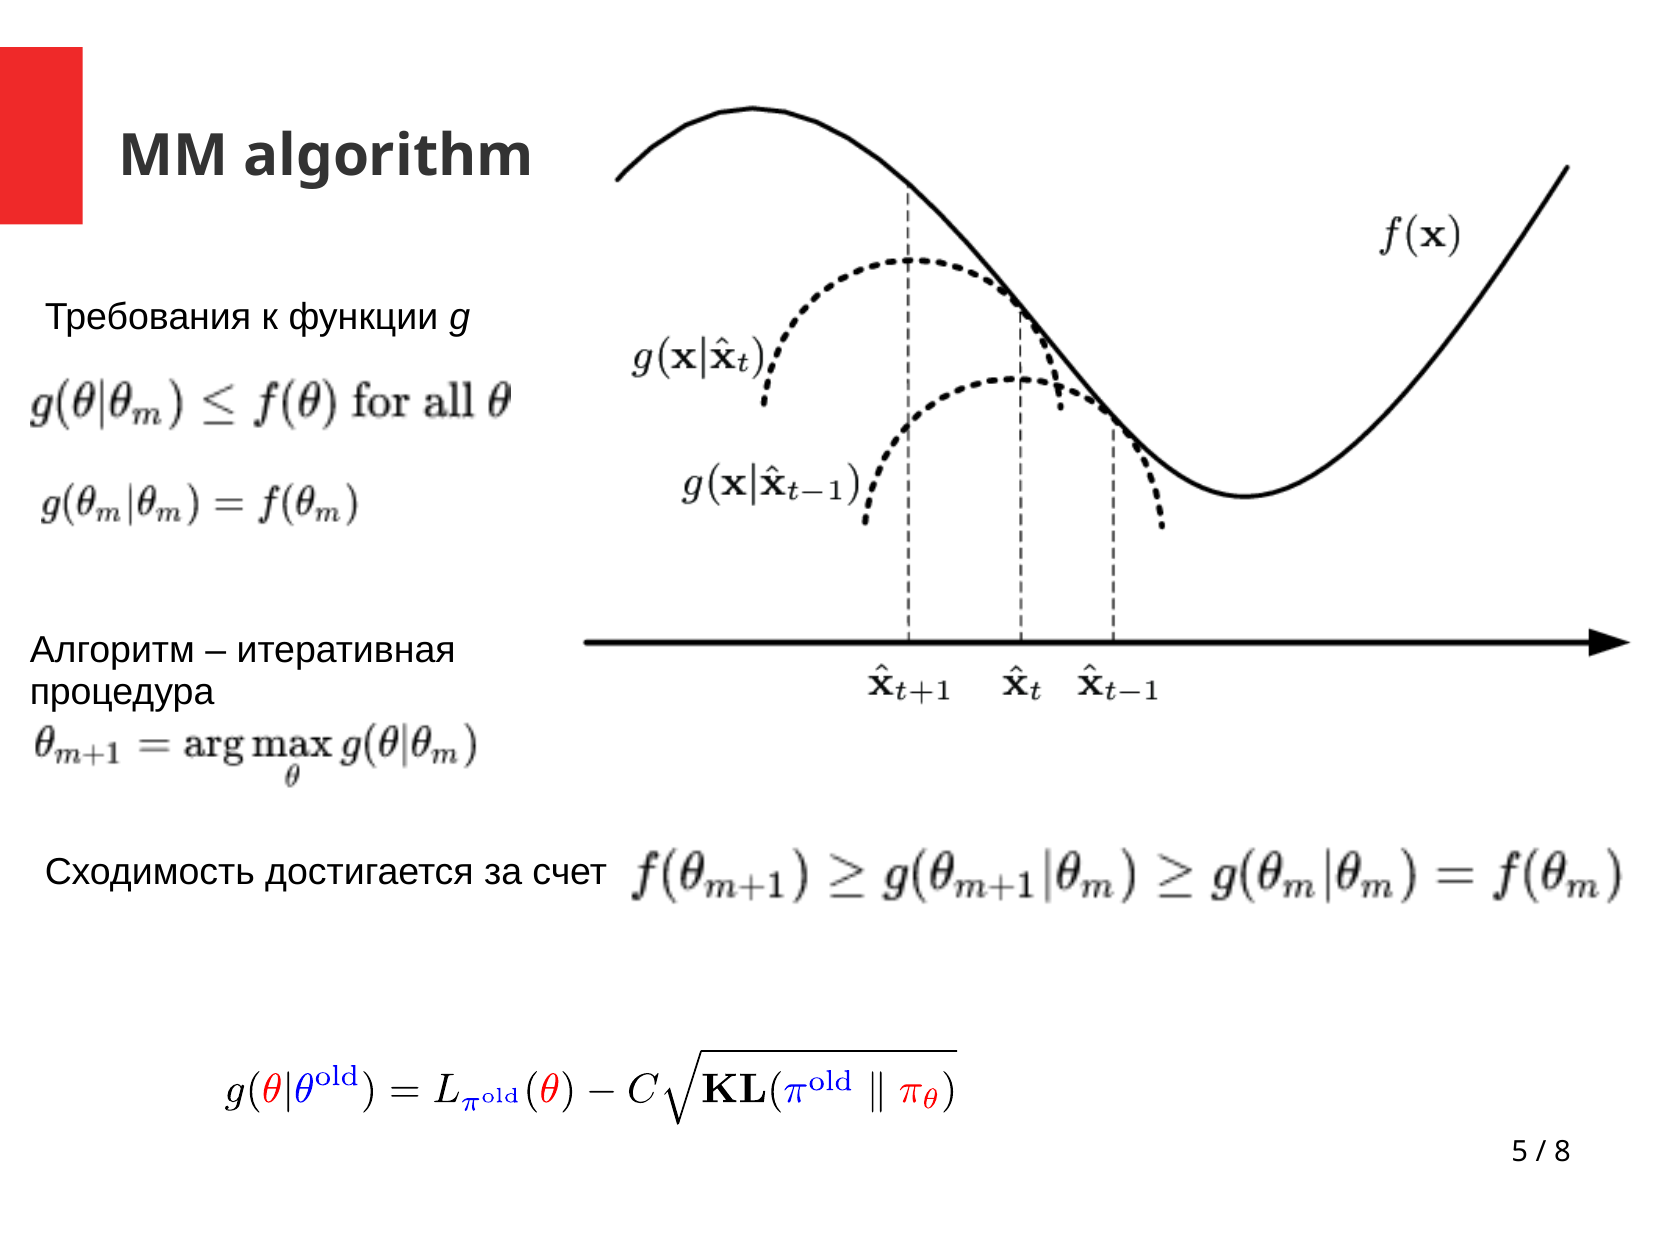

# MM algorithm
Требования к функции g
Алгоритм – итеративная процедура
Сходимость достигается за счет
5